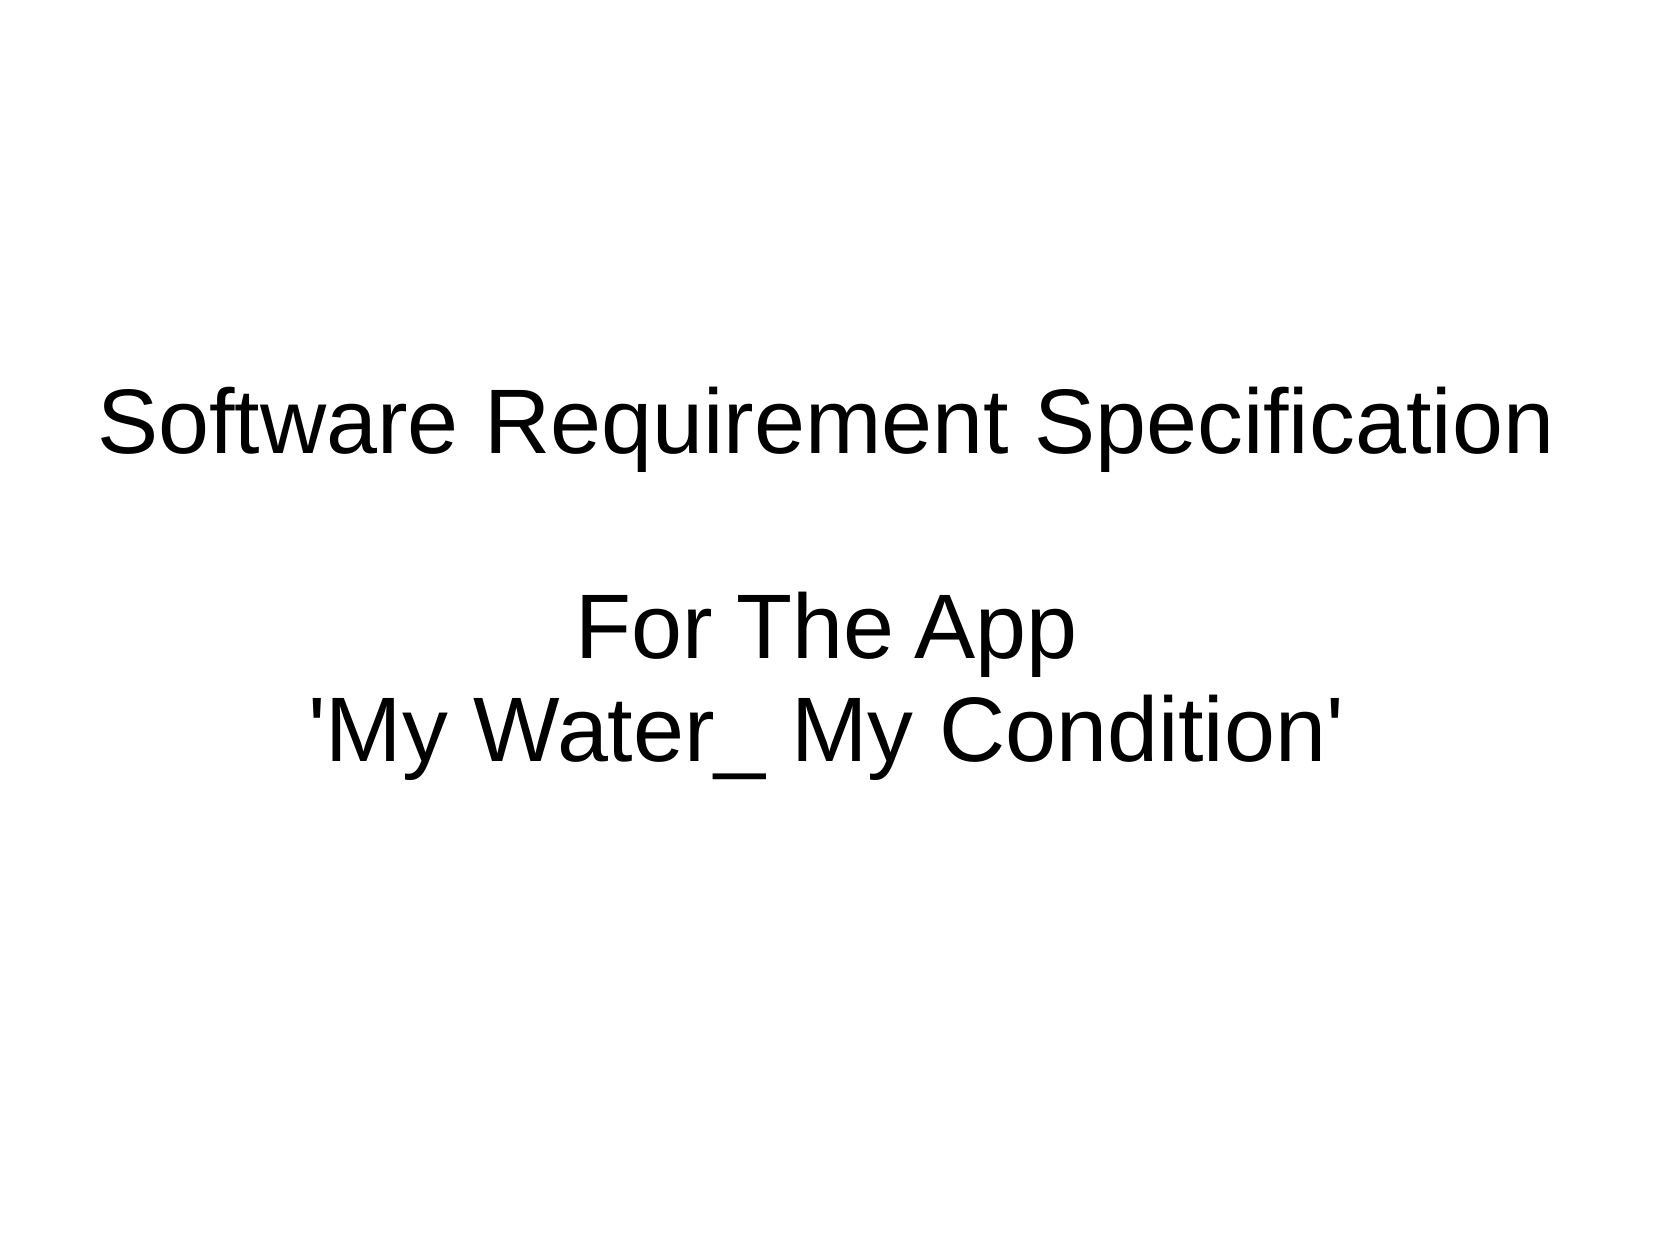

# Software Requirement Specification For The App 'My Water_ My Condition'